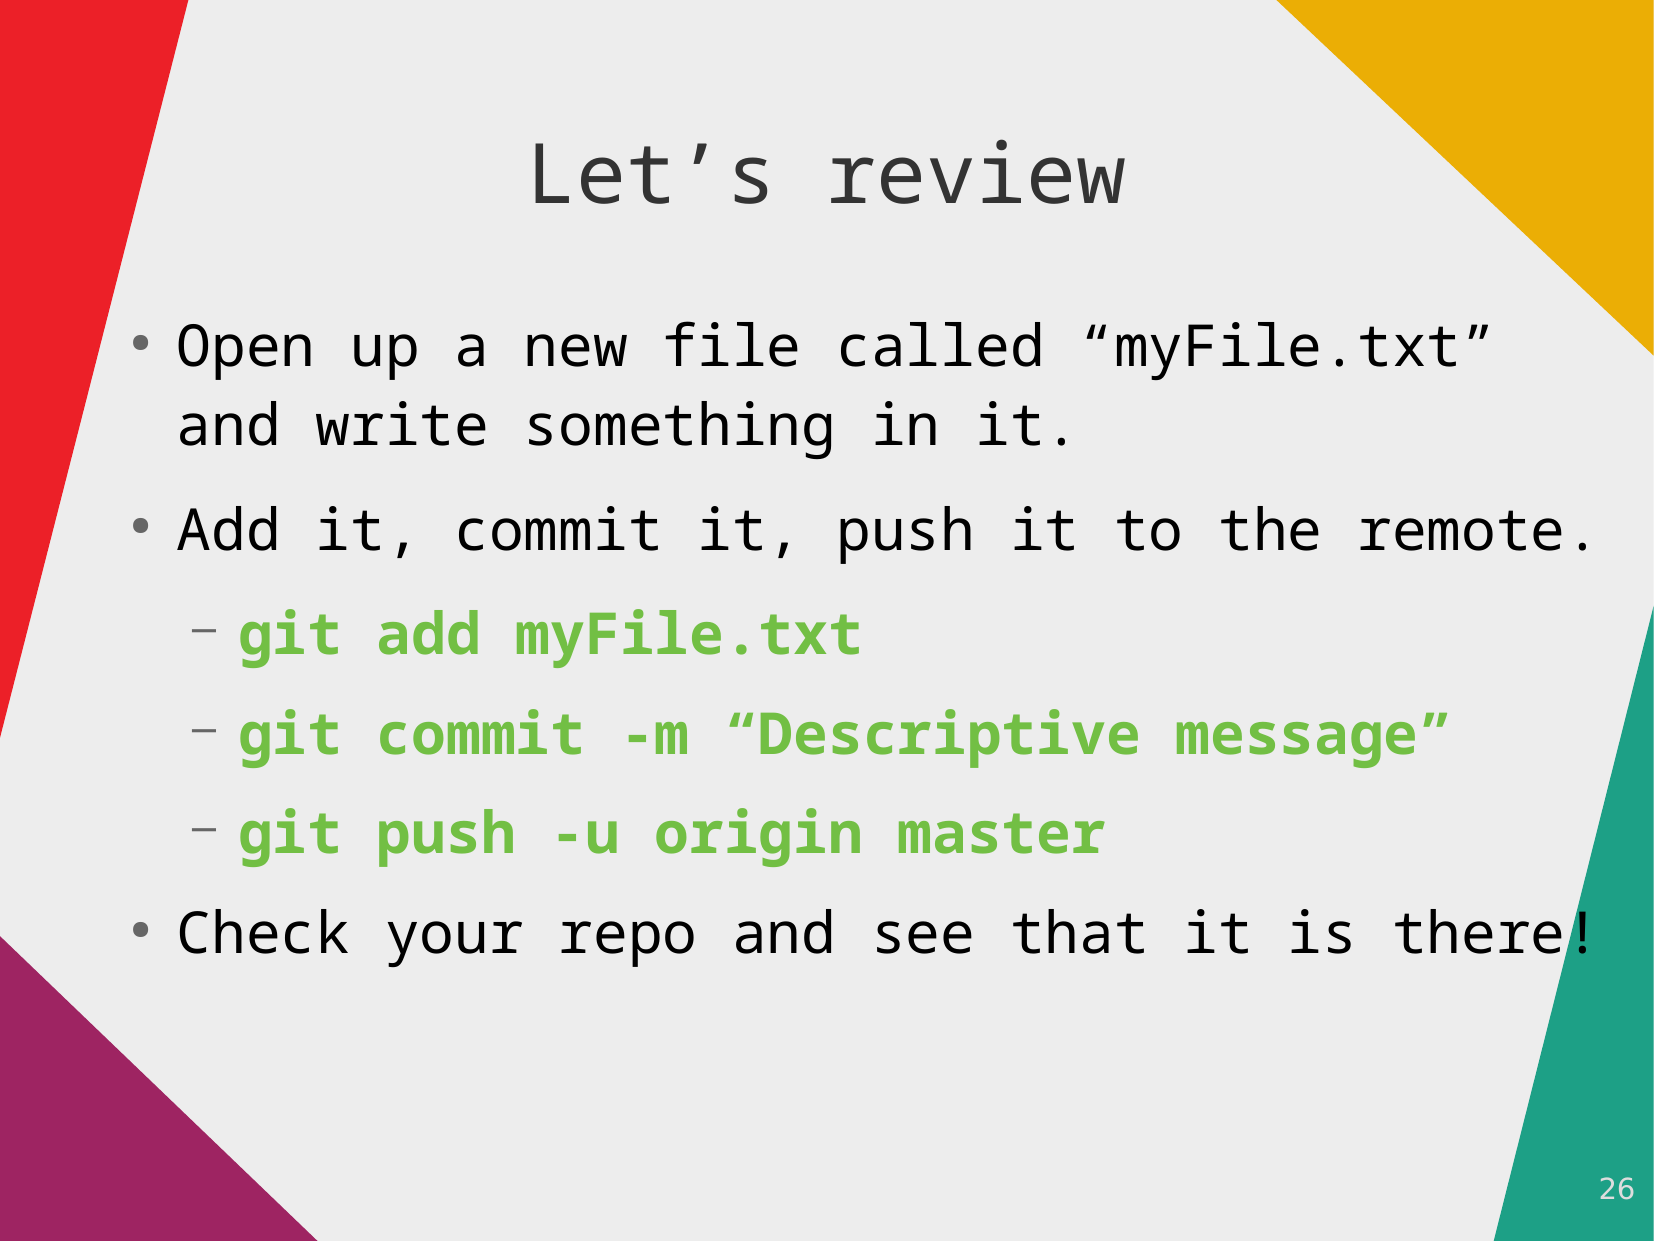

# Let’s review
Open up a new file called “myFile.txt” and write something in it.
Add it, commit it, push it to the remote.
git add myFile.txt
git commit -m “Descriptive message”
git push -u origin master
Check your repo and see that it is there!
26